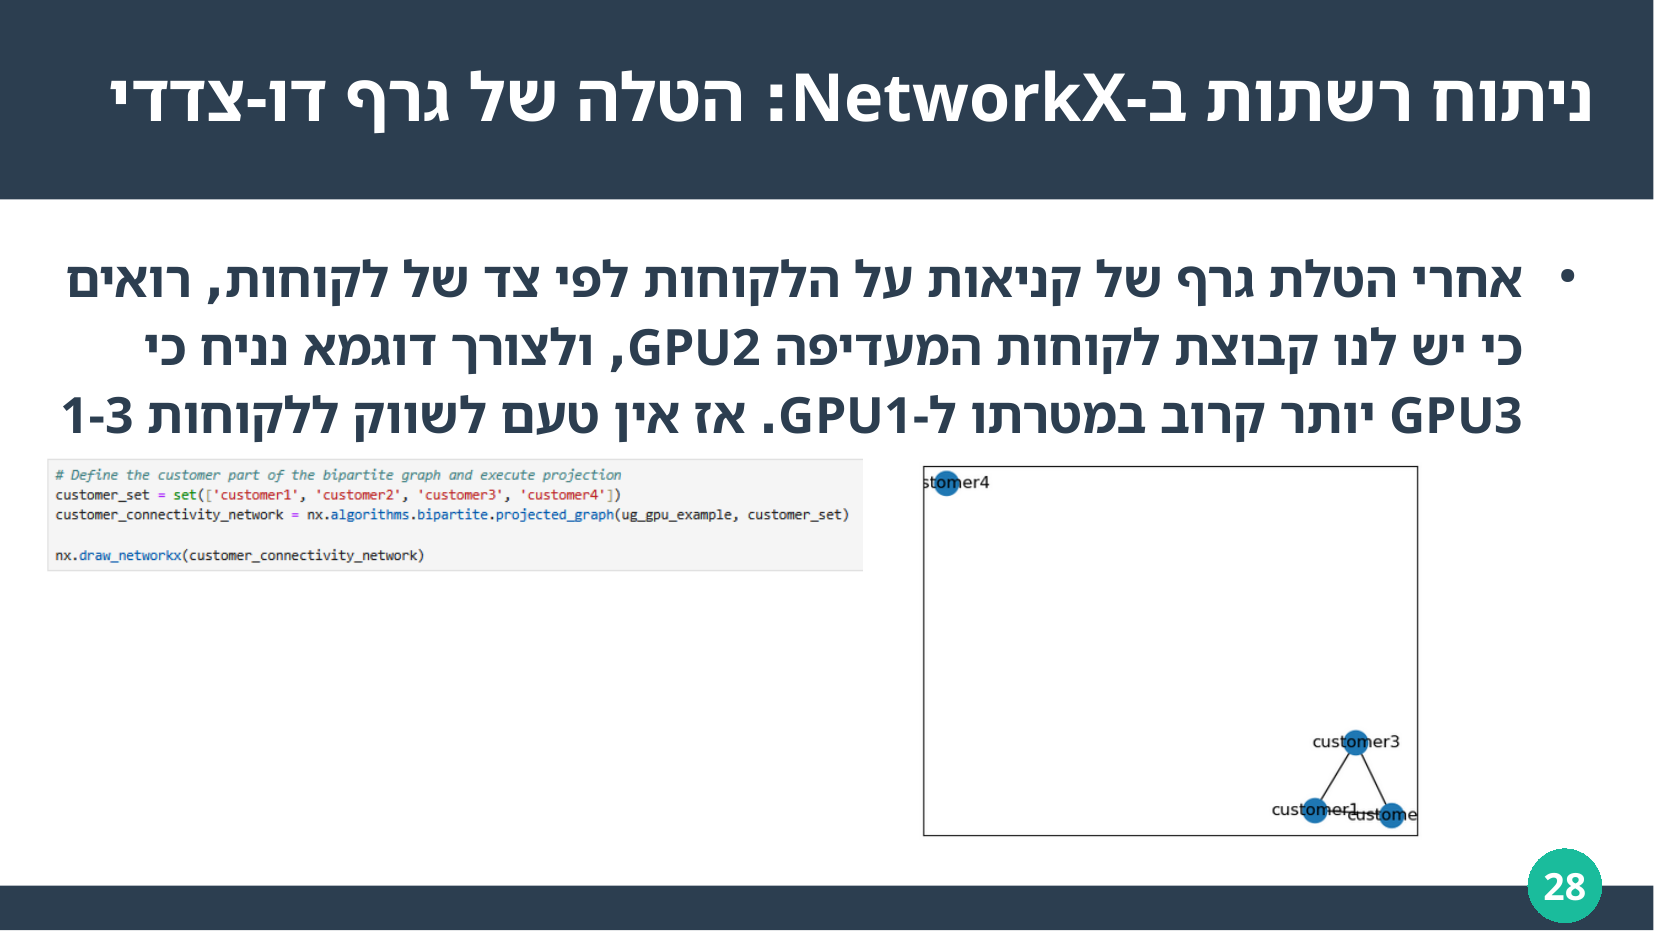

# ניתוח רשתות ב-NetworkX: הטלה של גרף דו-צדדי
אחרי הטלת גרף של קניאות על הלקוחות לפי צד של לקוחות, רואים כי יש לנו קבוצת לקוחות המעדיפה GPU2, ולצורך דוגמא נניח כי GPU3 יותר קרוב במטרתו ל-GPU1. אז אין טעם לשווק ללקוחות 1-3
28